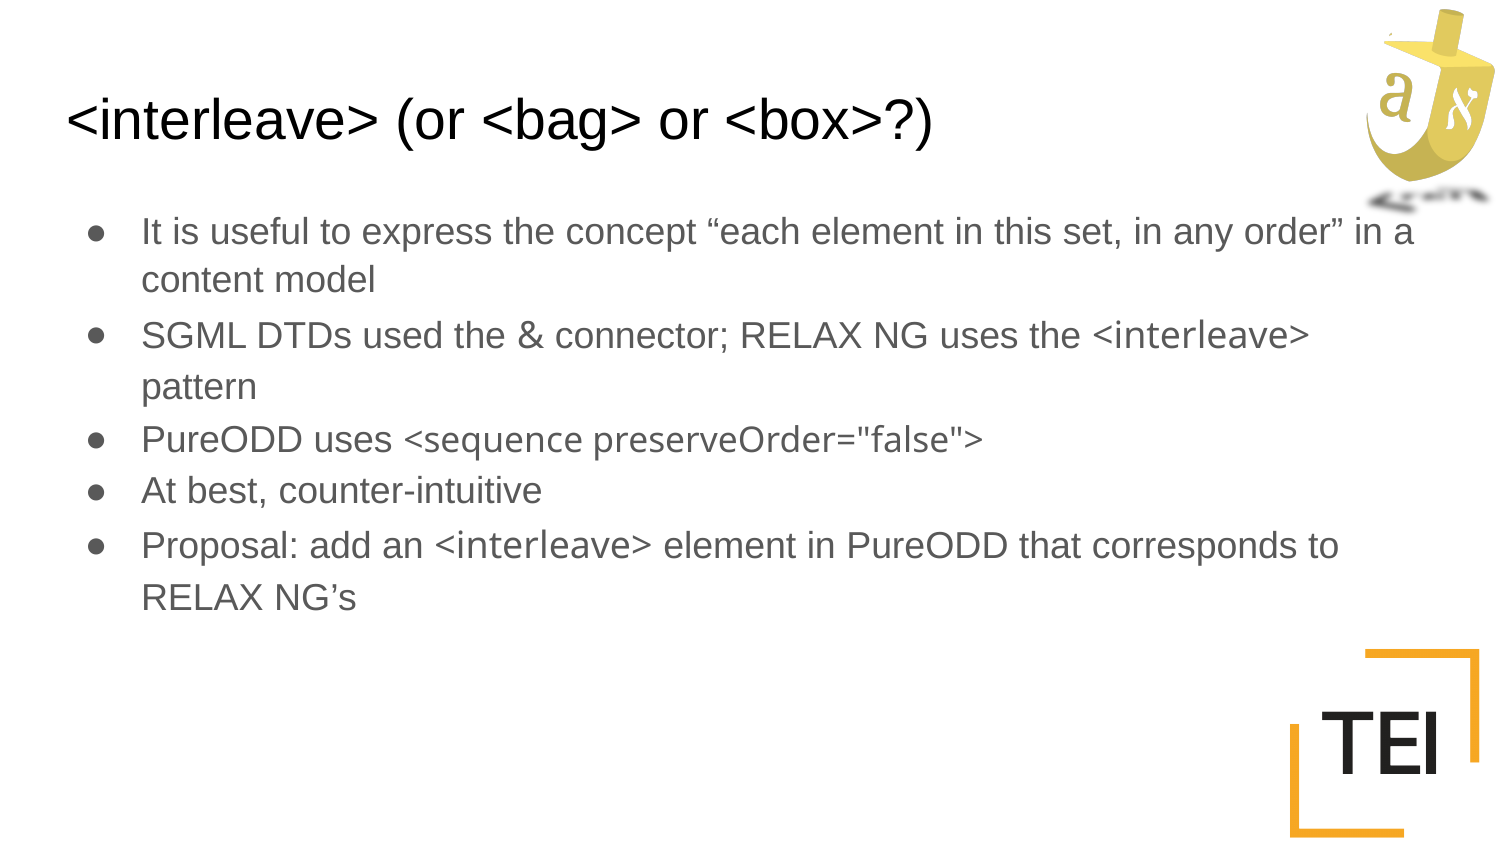

# <interleave> (or <bag> or <box>?)
It is useful to express the concept “each element in this set, in any order” in a content model
SGML DTDs used the & connector; RELAX NG uses the <interleave> pattern
PureODD uses <sequence preserveOrder="false">
At best, counter-intuitive
Proposal: add an <interleave> element in PureODD that corresponds to RELAX NG’s